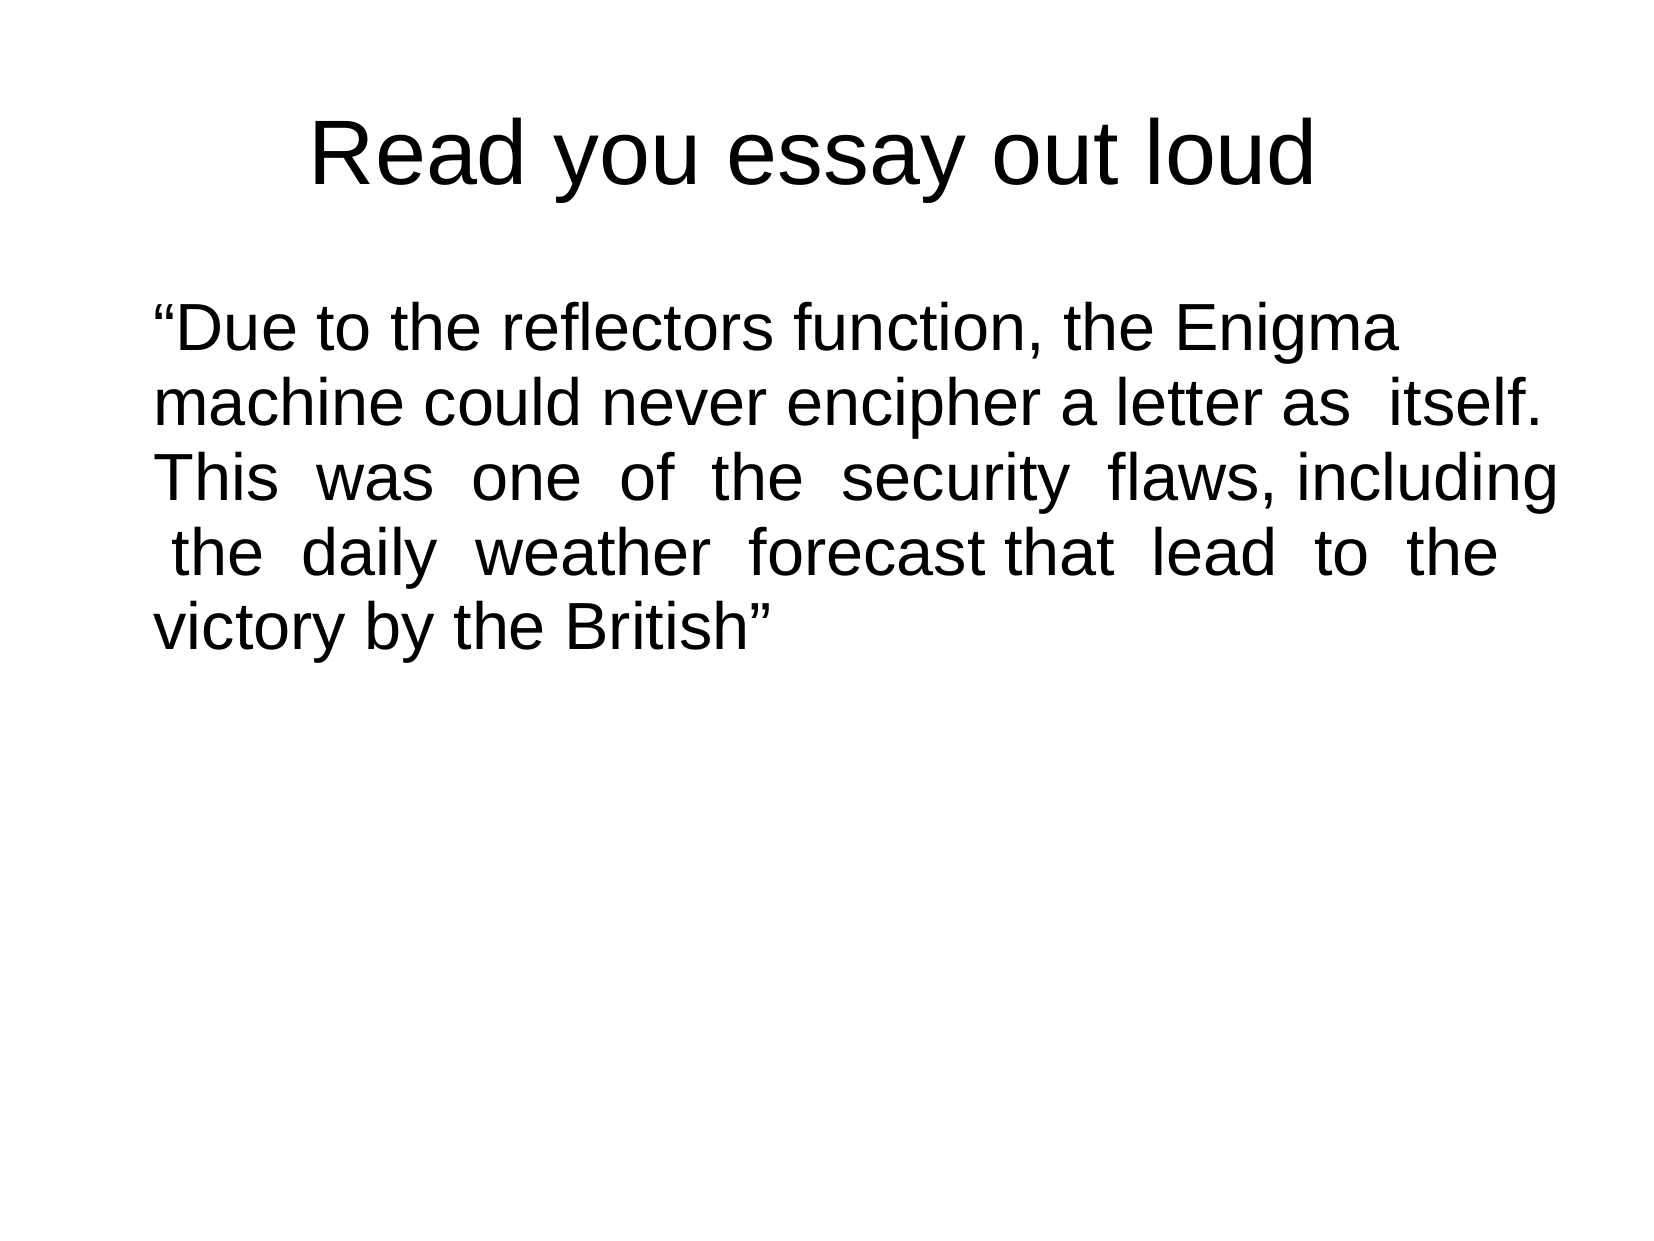

# Read you essay out loud
“Due to the reflectors function, the Enigma machine could never encipher a letter as itself. This was one of the security flaws, including the daily weather forecast that lead to the victory by the British”